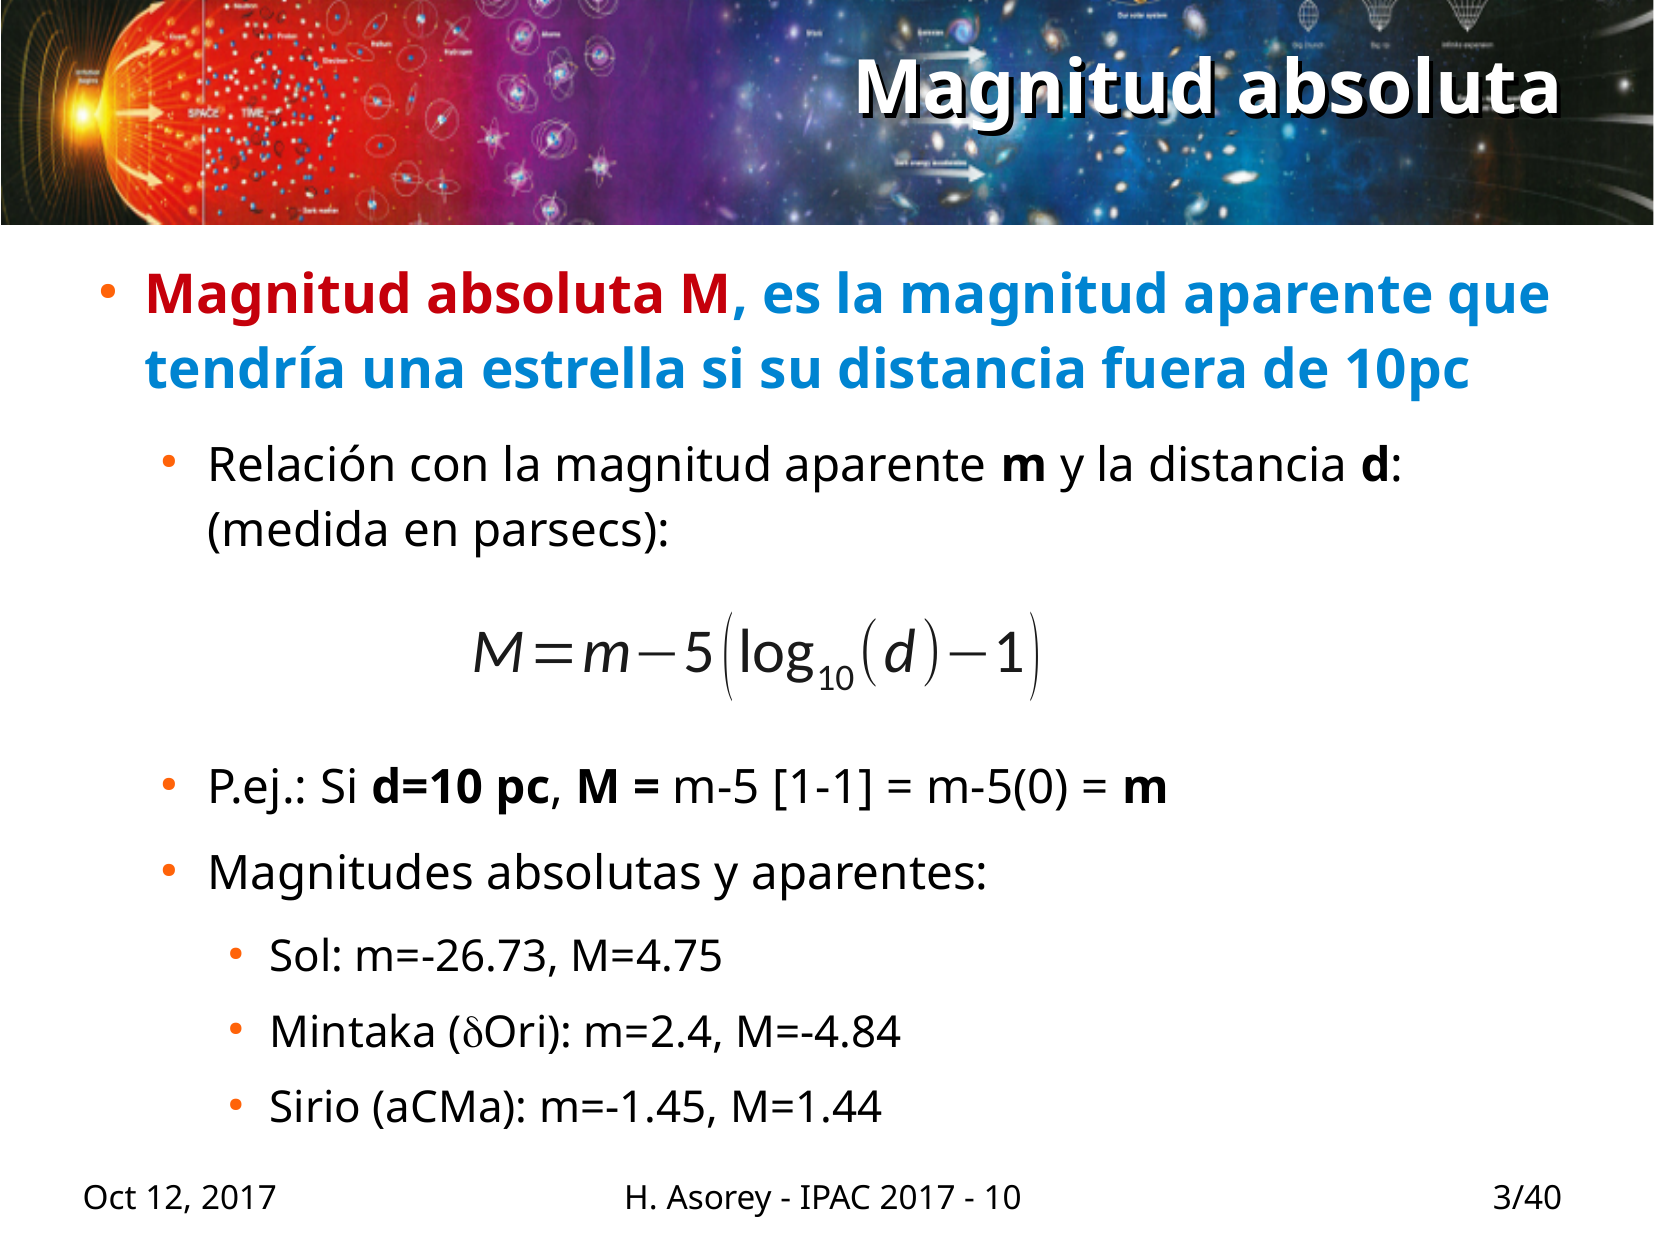

# Magnitud absoluta
Magnitud absoluta M, es la magnitud aparente que tendría una estrella si su distancia fuera de 10pc
Relación con la magnitud aparente m y la distancia d: (medida en parsecs):
P.ej.: Si d=10 pc, M = m-5 [1-1] = m-5(0) = m
Magnitudes absolutas y aparentes:
Sol: m=-26.73, M=4.75
Mintaka (dOri): m=2.4, M=-4.84
Sirio (aCMa): m=-1.45, M=1.44
Oct 12, 2017
H. Asorey - IPAC 2017 - 10
3